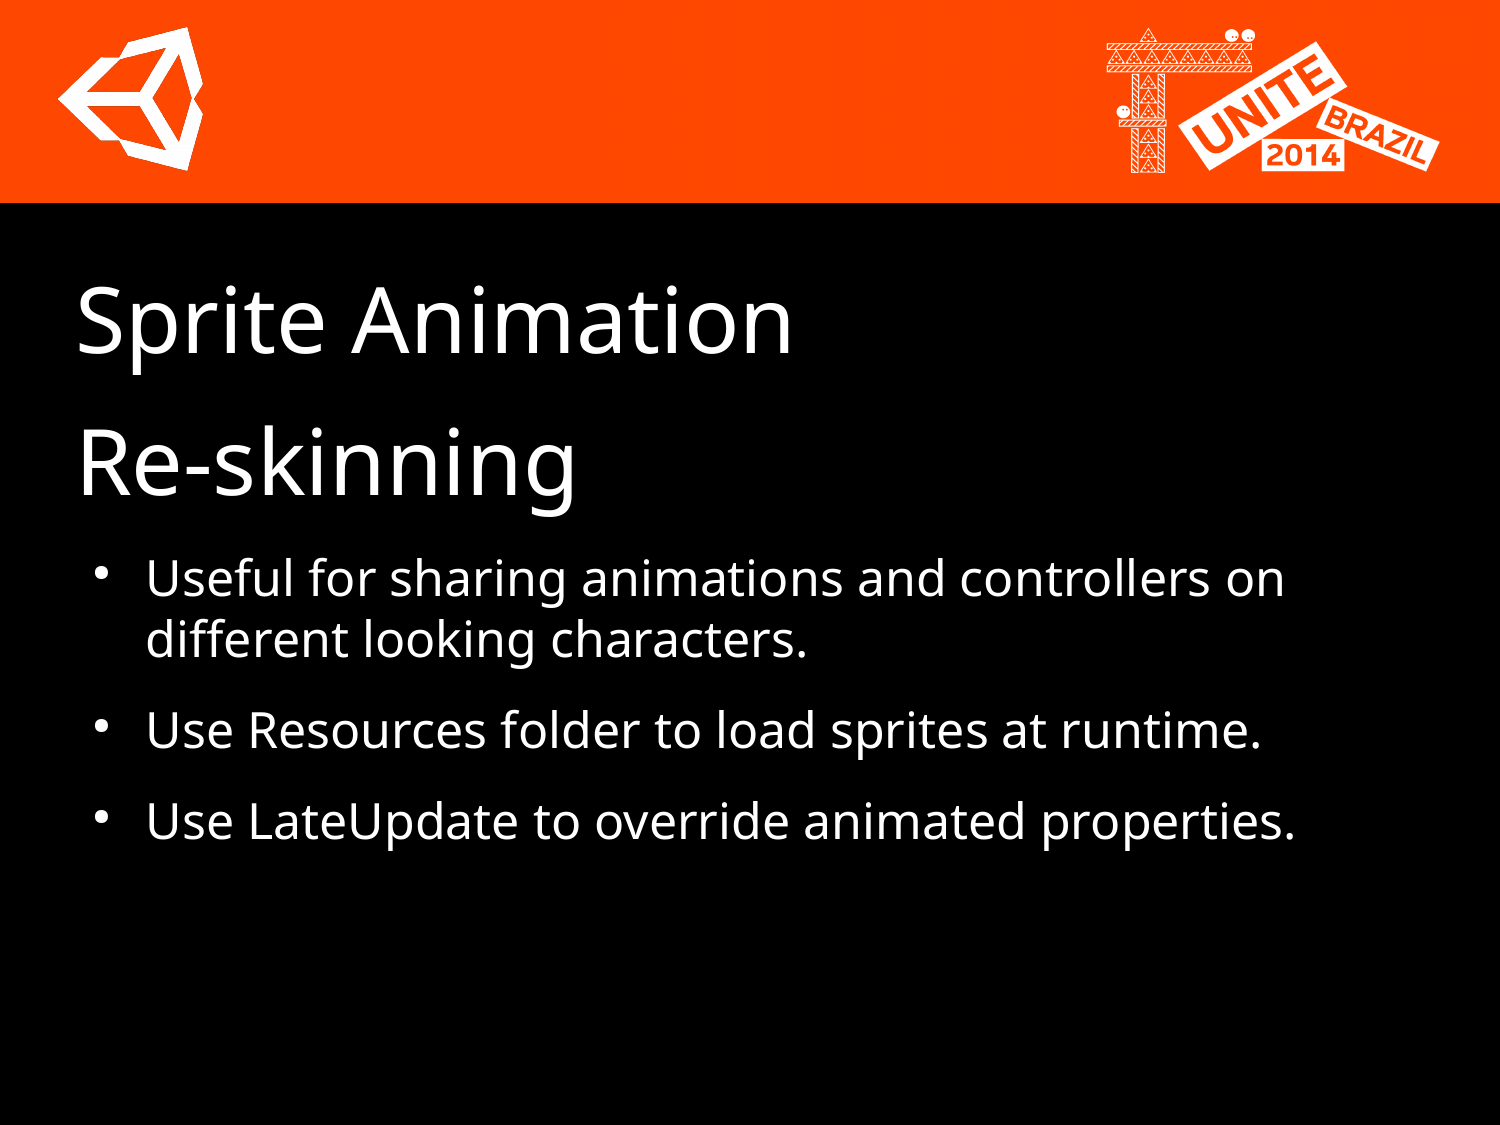

Sprite Animation
Re-skinning
Useful for sharing animations and controllers on different looking characters.
Use Resources folder to load sprites at runtime.
Use LateUpdate to override animated properties.
#